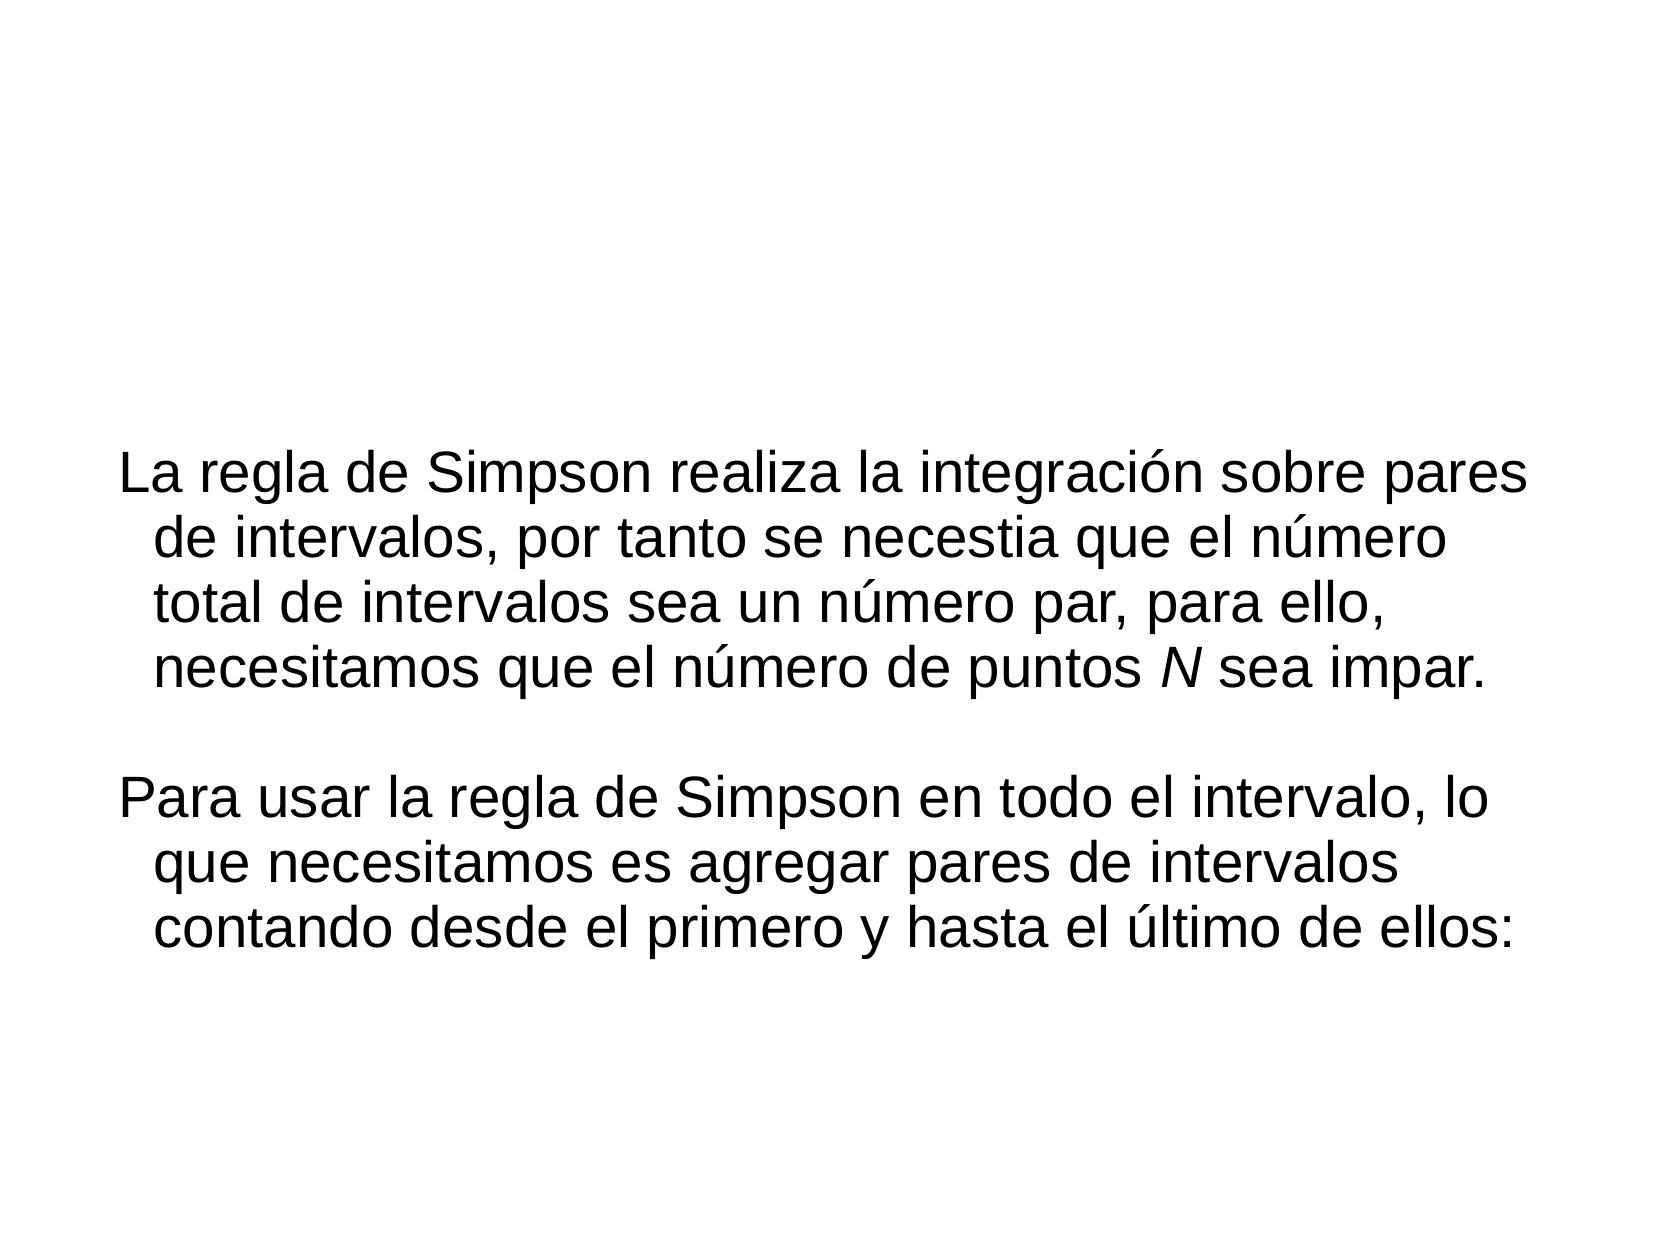

#
La regla de Simpson realiza la integración sobre pares de intervalos, por tanto se necestia que el número total de intervalos sea un número par, para ello, necesitamos que el número de puntos N sea impar.
Para usar la regla de Simpson en todo el intervalo, lo que necesitamos es agregar pares de intervalos contando desde el primero y hasta el último de ellos: